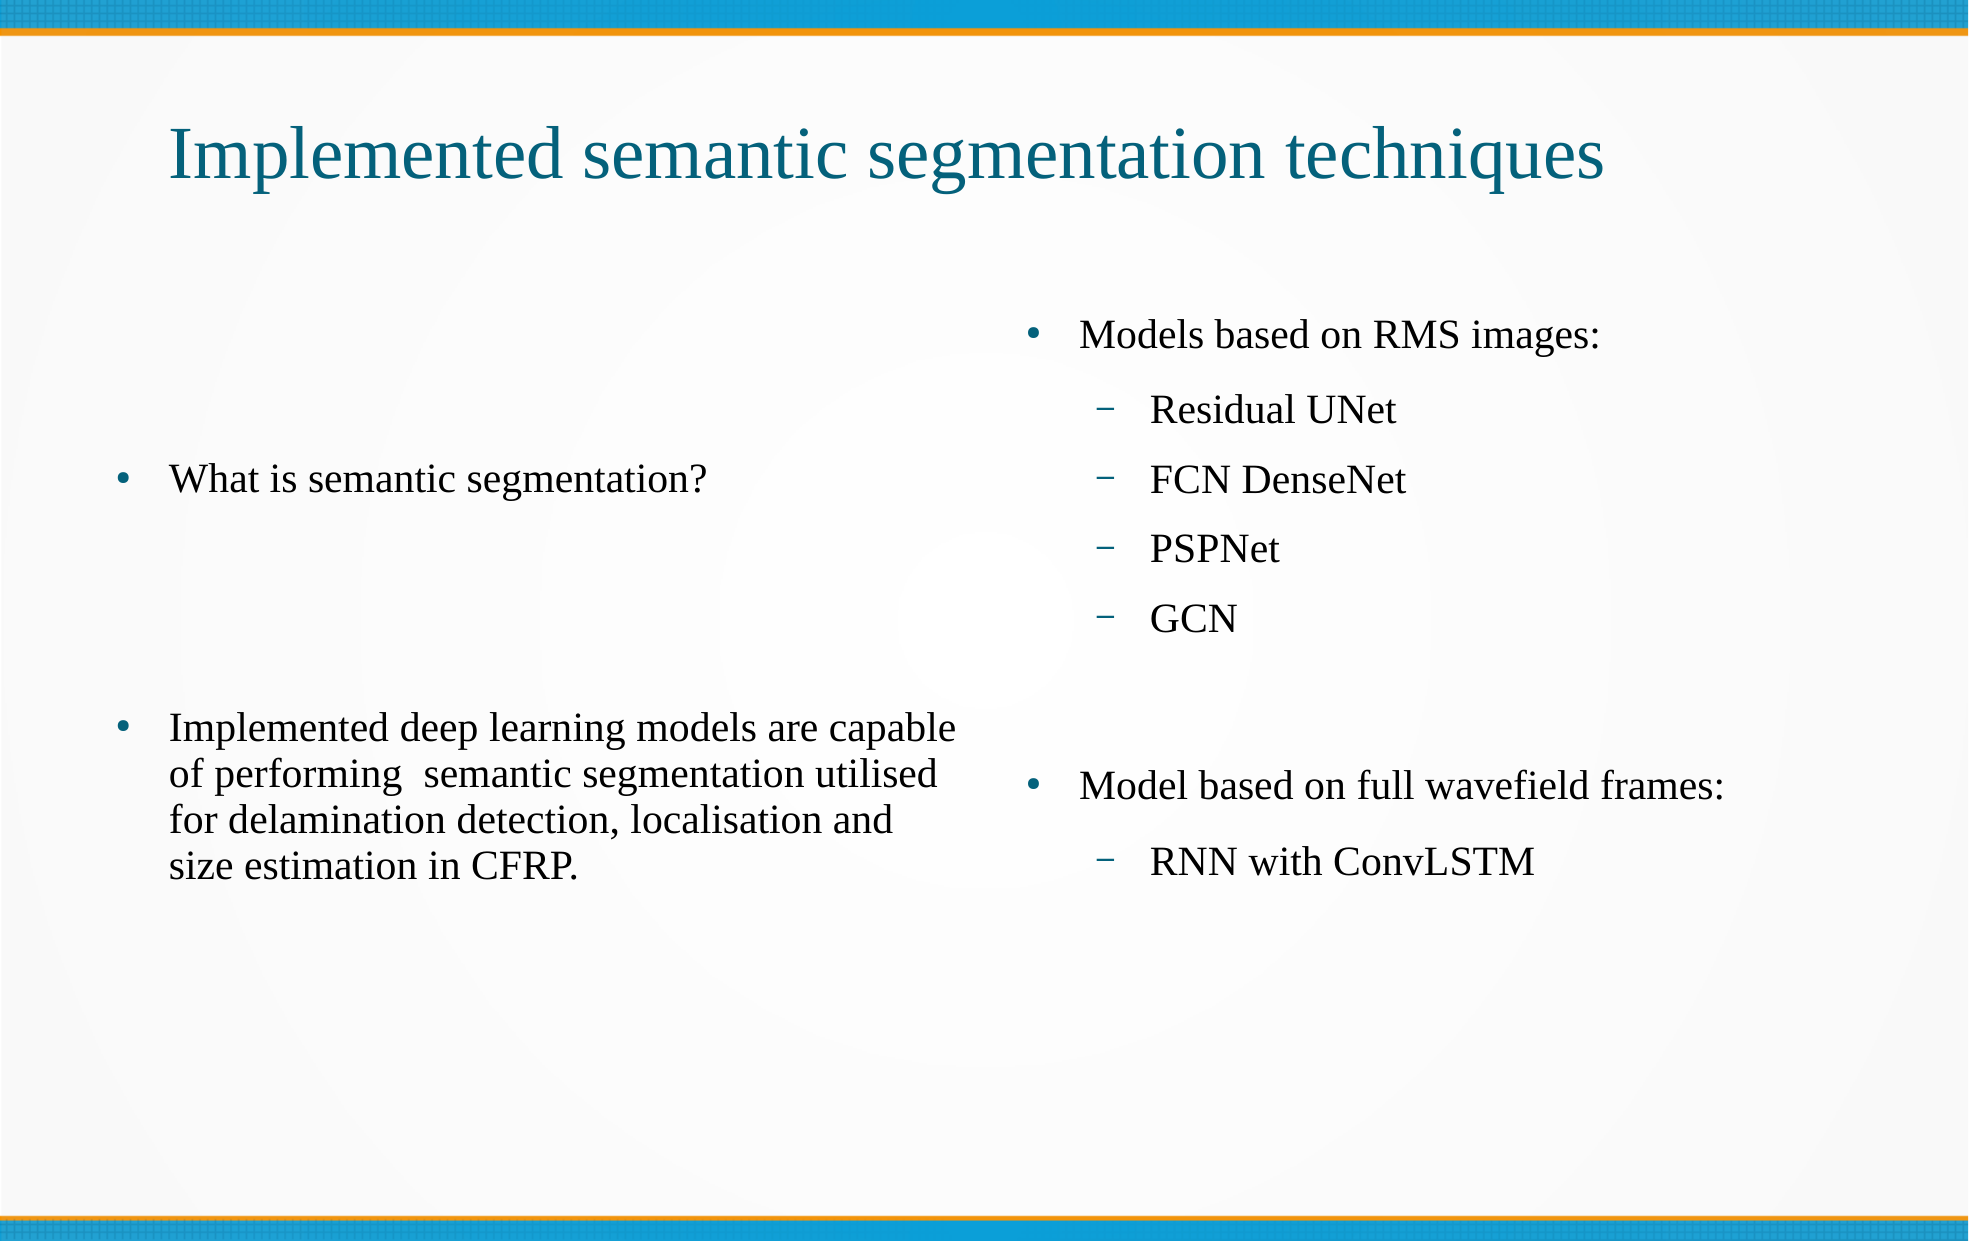

# Implemented semantic segmentation techniques
What is semantic segmentation?
Implemented deep learning models are capable of performing semantic segmentation utilised for delamination detection, localisation and size estimation in CFRP.
Models based on RMS images:
Residual UNet
FCN DenseNet
PSPNet
GCN
Model based on full wavefield frames:
RNN with ConvLSTM